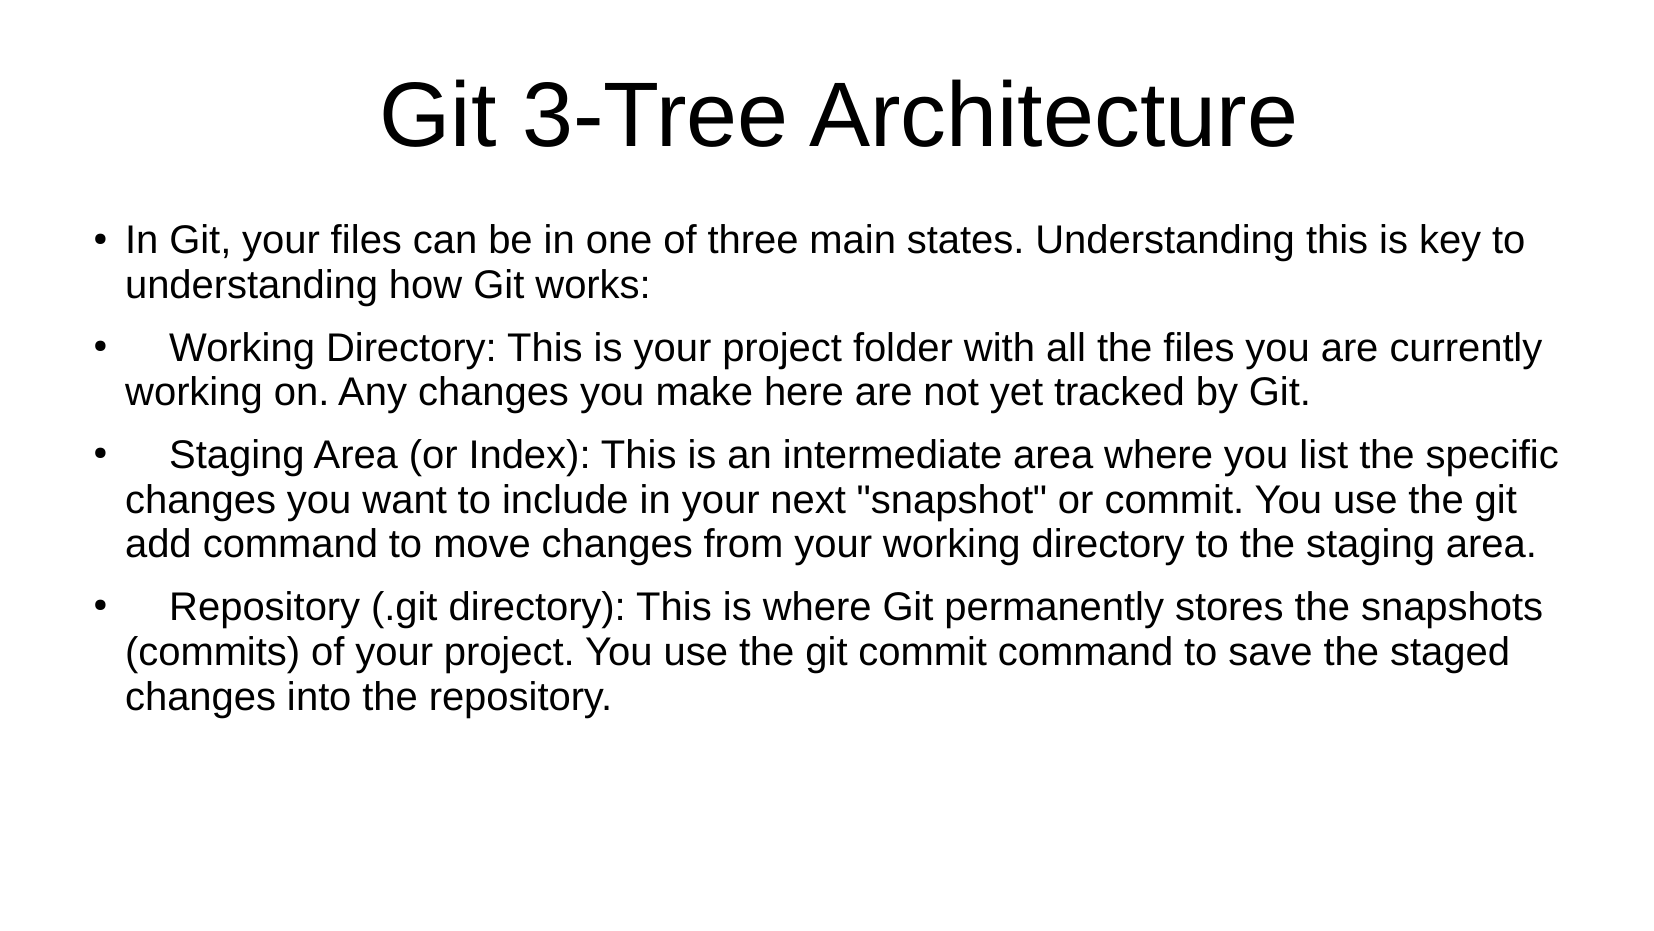

# Git 3-Tree Architecture
In Git, your files can be in one of three main states. Understanding this is key to understanding how Git works:
 Working Directory: This is your project folder with all the files you are currently working on. Any changes you make here are not yet tracked by Git.
 Staging Area (or Index): This is an intermediate area where you list the specific changes you want to include in your next "snapshot" or commit. You use the git add command to move changes from your working directory to the staging area.
 Repository (.git directory): This is where Git permanently stores the snapshots (commits) of your project. You use the git commit command to save the staged changes into the repository.